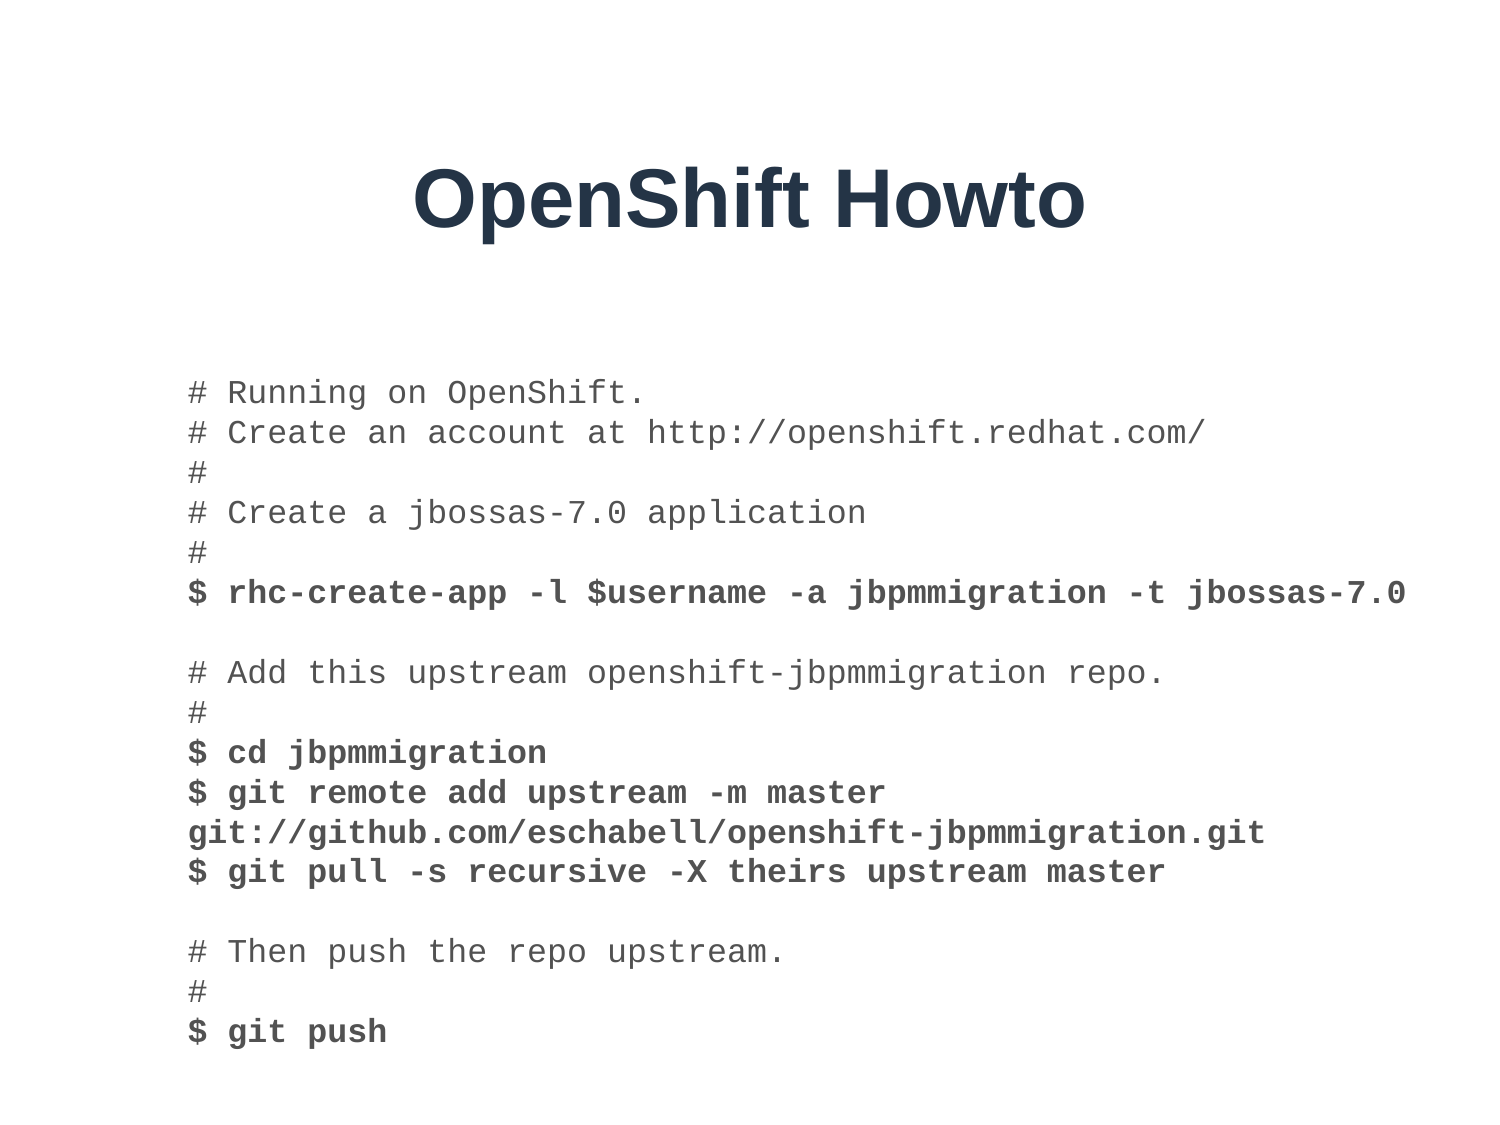

# OpenShift Howto
# Running on OpenShift.
# Create an account at http://openshift.redhat.com/
#
# Create a jbossas-7.0 application
#
$ rhc-create-app -l $username -a jbpmmigration -t jbossas-7.0
# Add this upstream openshift-jbpmmigration repo.
#
$ cd jbpmmigration
$ git remote add upstream -m master git://github.com/eschabell/openshift-jbpmmigration.git
$ git pull -s recursive -X theirs upstream master
# Then push the repo upstream.
#
$ git push